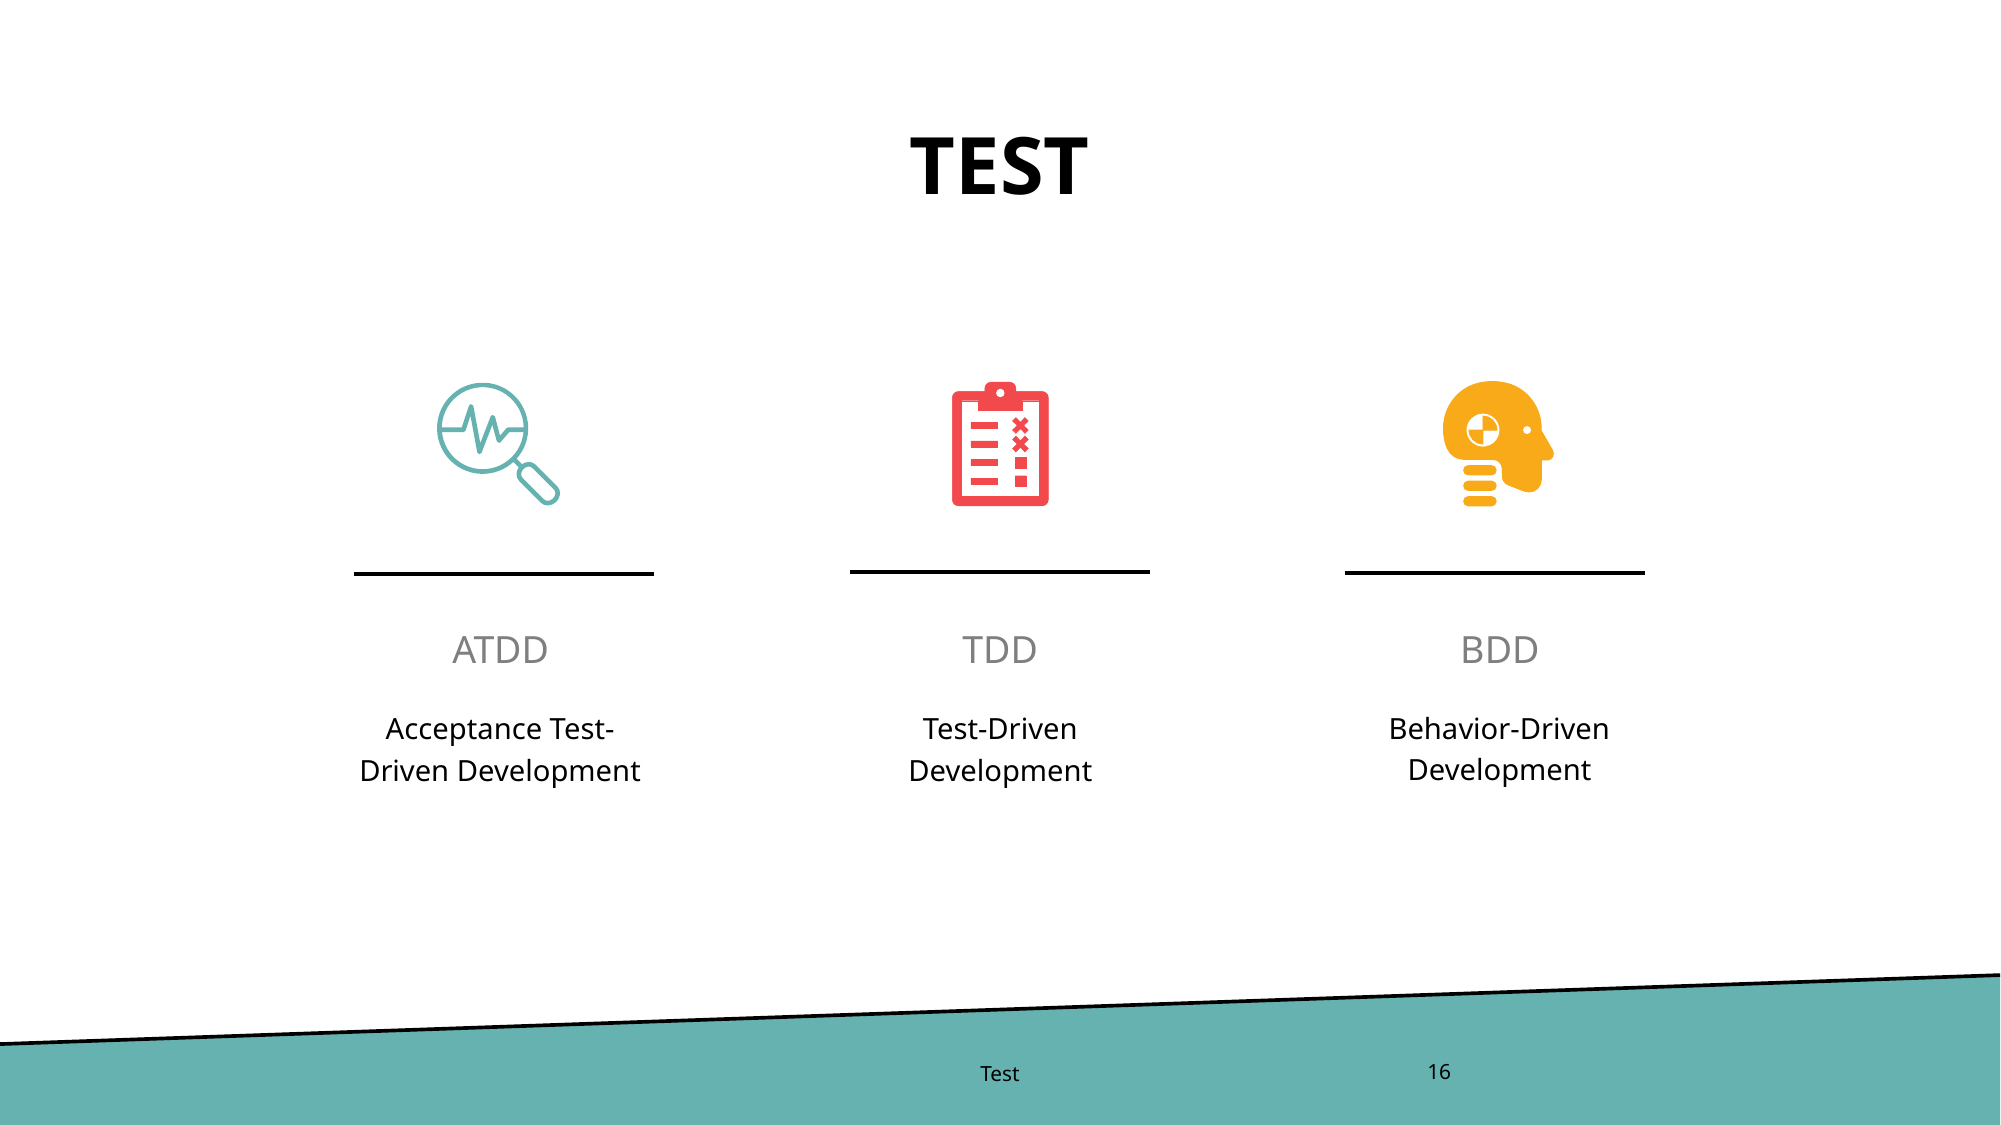

# Test
ATDD
TDD
BDD
Behavior-Driven Development
Acceptance Test-Driven Development
Test-Driven Development
Test